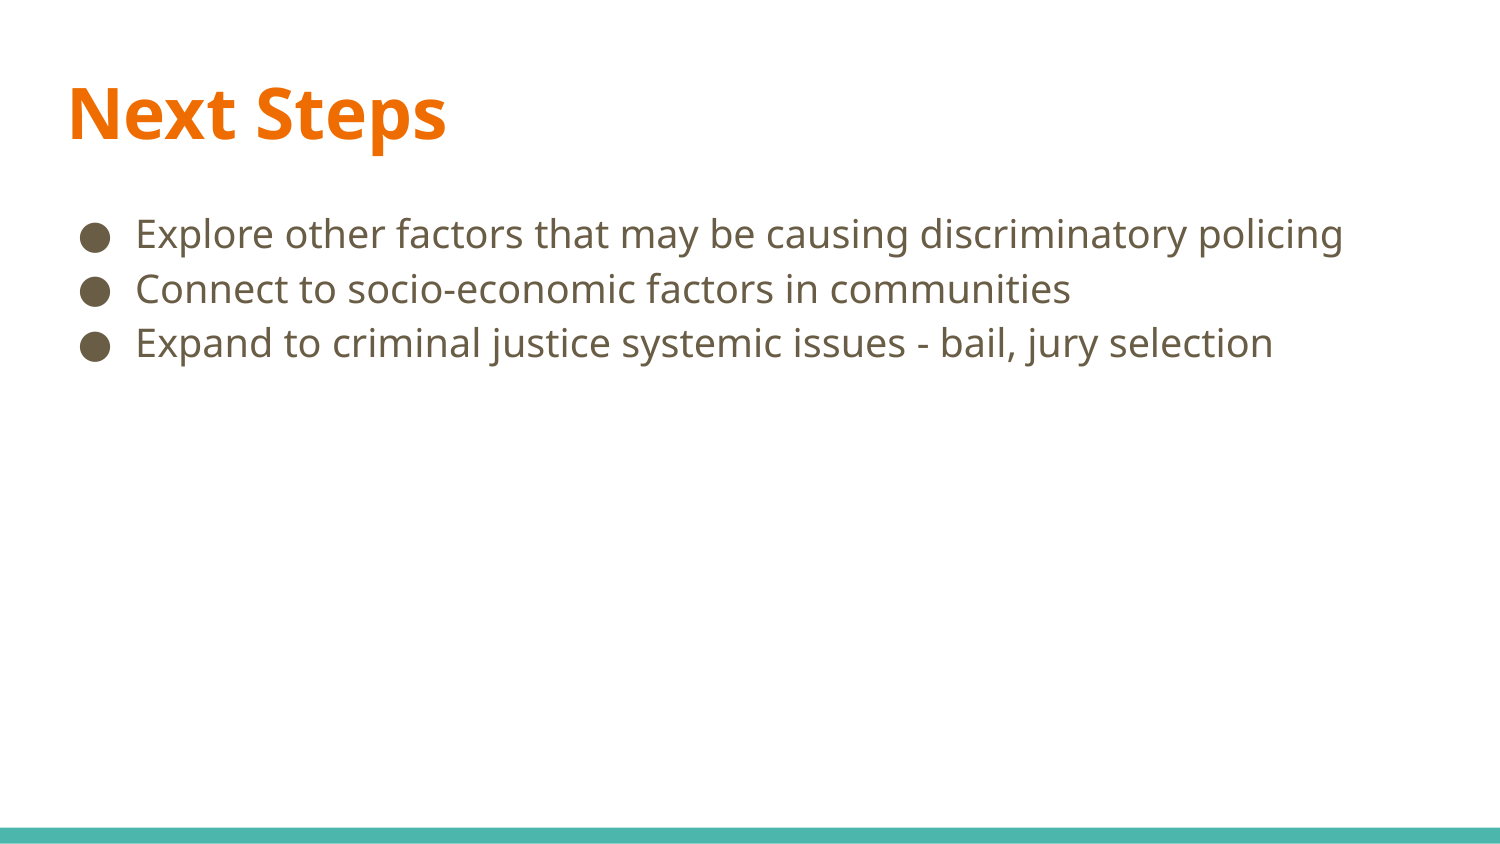

# Next Steps
Explore other factors that may be causing discriminatory policing
Connect to socio-economic factors in communities
Expand to criminal justice systemic issues - bail, jury selection